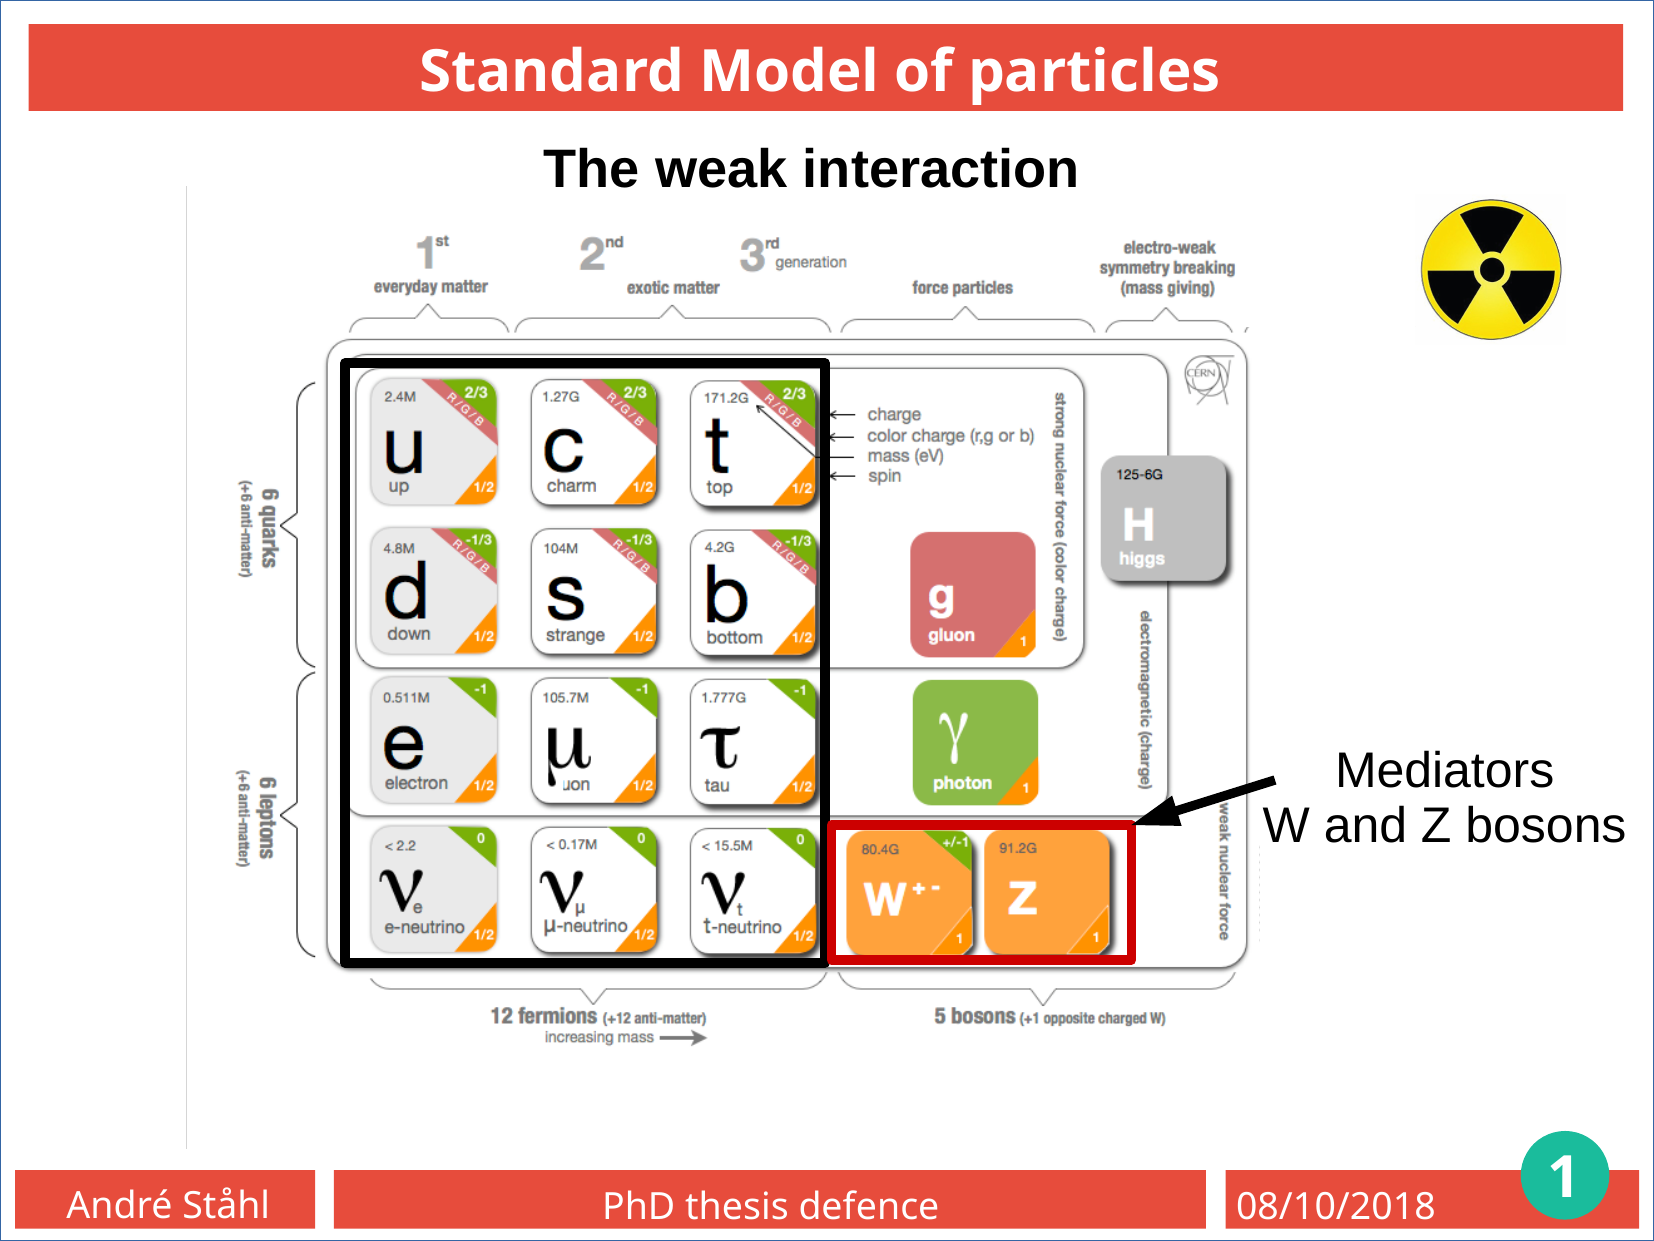

# Standard Model of particles
The weak interaction
-
Mediators
W and Z bosons
1
08/10/2018